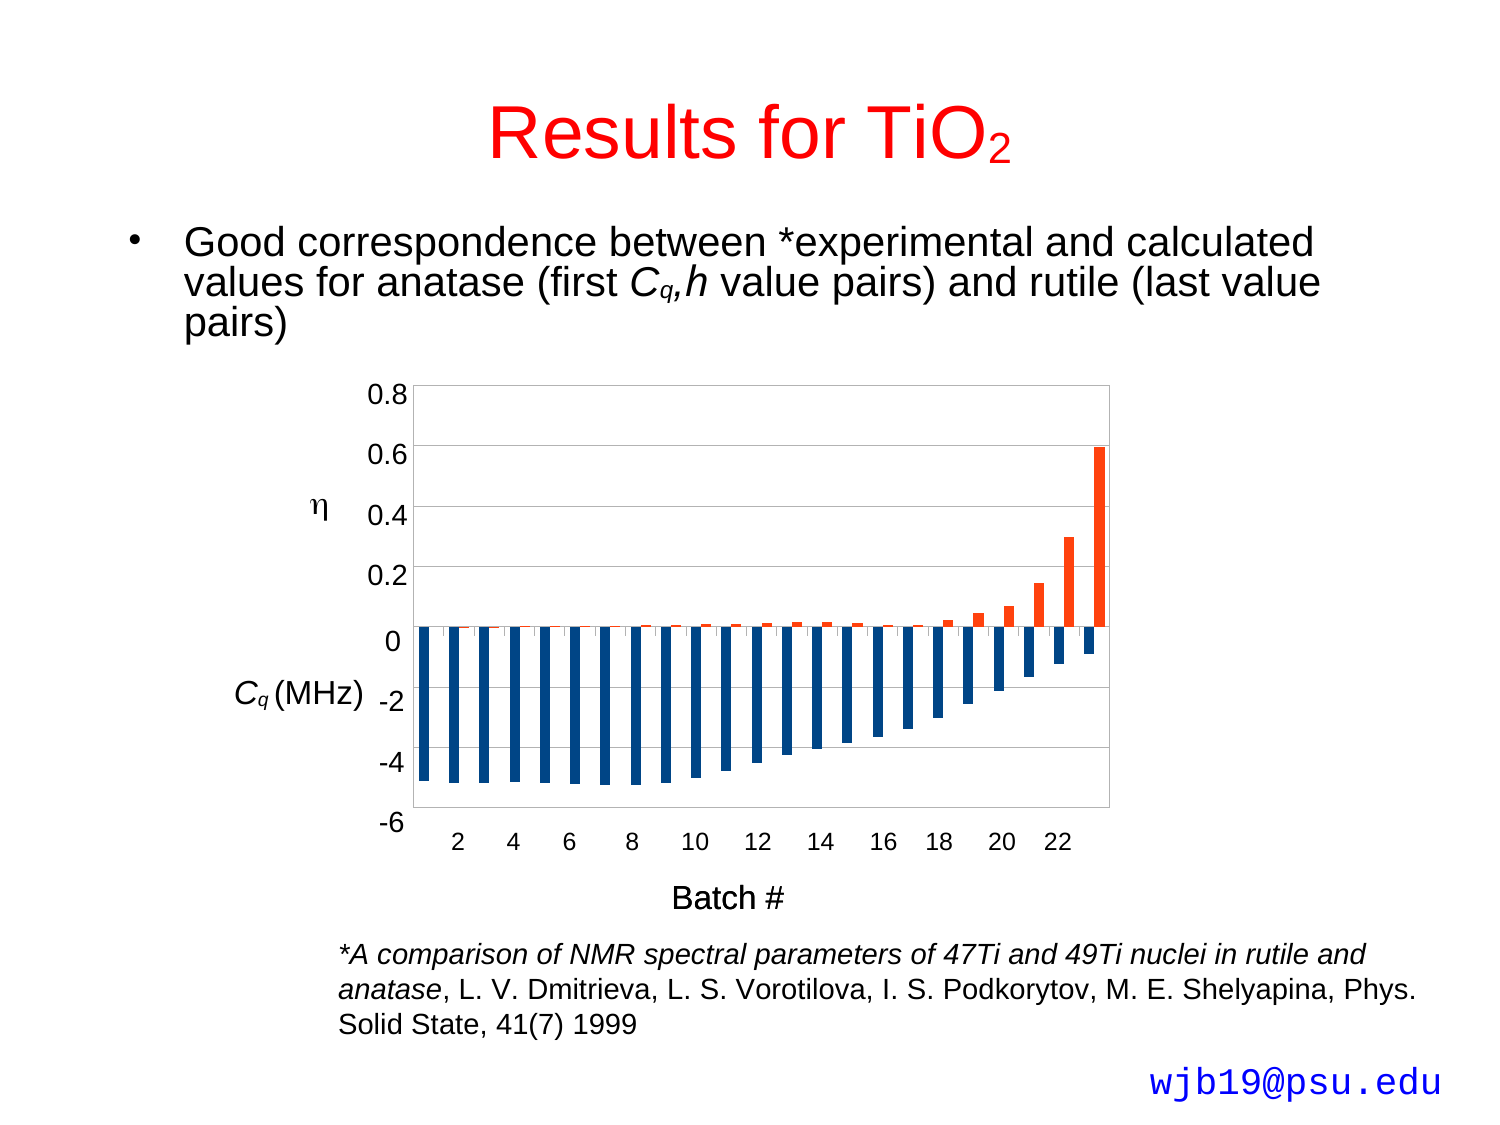

# Results for TiO2
Good correspondence between *experimental and calculated values for anatase (first Cq,h value pairs) and rutile (last value pairs)
0.8
0.6
h
0.4
0.2
0
Cq (MHz)
-2
-4
-6
 2 4 6 8 10 12 14 16 18 20 22
Batch #
Batch #
*A comparison of NMR spectral parameters of 47Ti and 49Ti nuclei in rutile and anatase, L. V. Dmitrieva, L. S. Vorotilova, I. S. Podkorytov, M. E. Shelyapina, Phys. Solid State, 41(7) 1999
wjb19@psu.edu